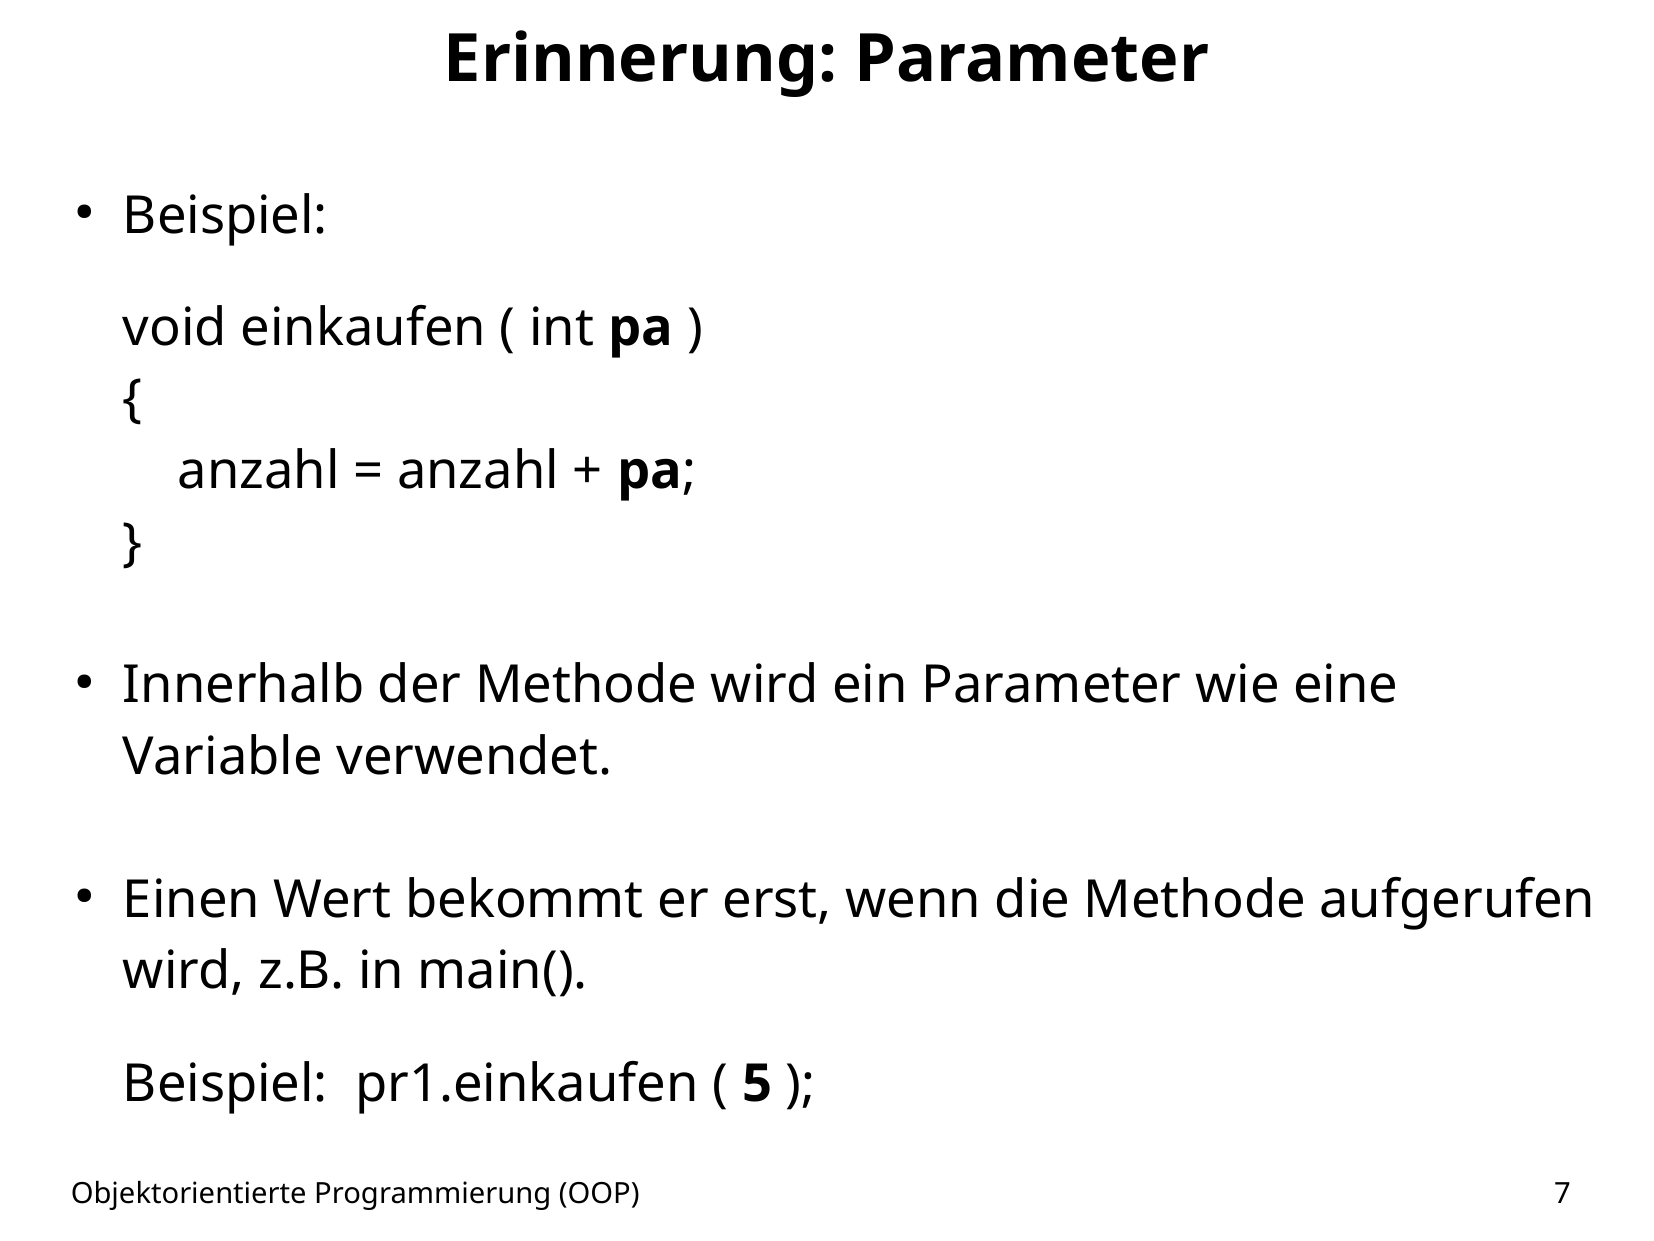

# Erinnerung: Parameter
Beispiel:
void einkaufen ( int pa )
{
 anzahl = anzahl + pa;
}
Innerhalb der Methode wird ein Parameter wie eine Variable verwendet.
Einen Wert bekommt er erst, wenn die Methode aufgerufen wird, z.B. in main().
Beispiel: pr1.einkaufen ( 5 );
Objektorientierte Programmierung (OOP)
7